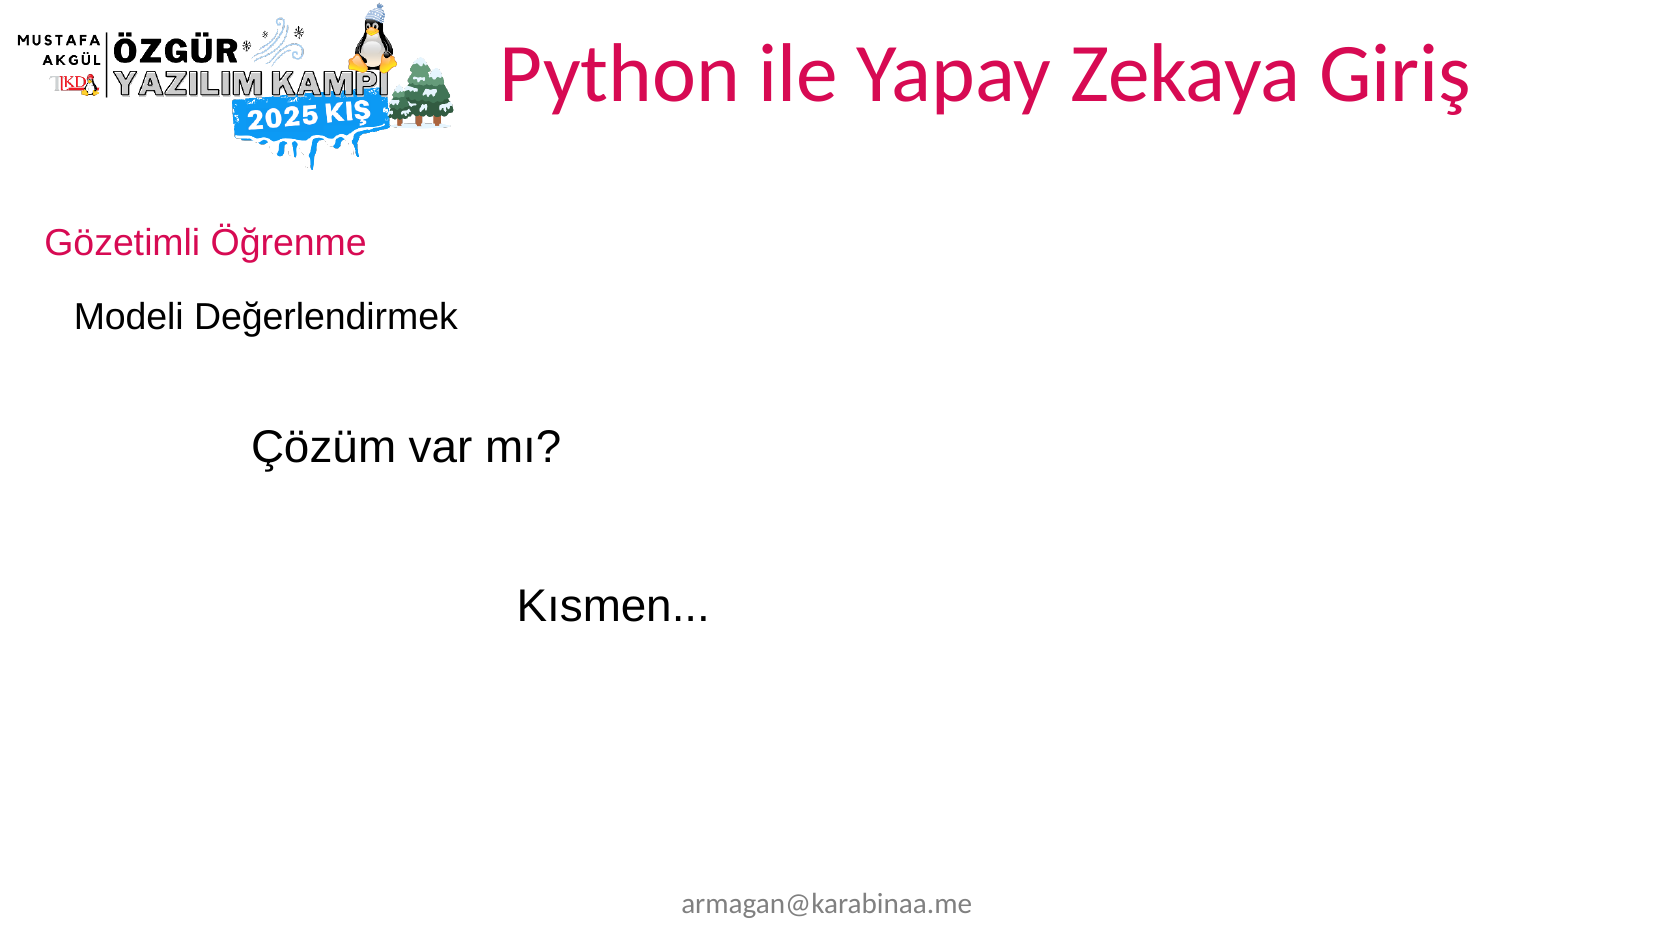

Python ile Yapay Zekaya Giriş
Gözetimli Öğrenme
Modeli Değerlendirmek
Çözüm var mı?
Kısmen...
armagan@karabinaa.me